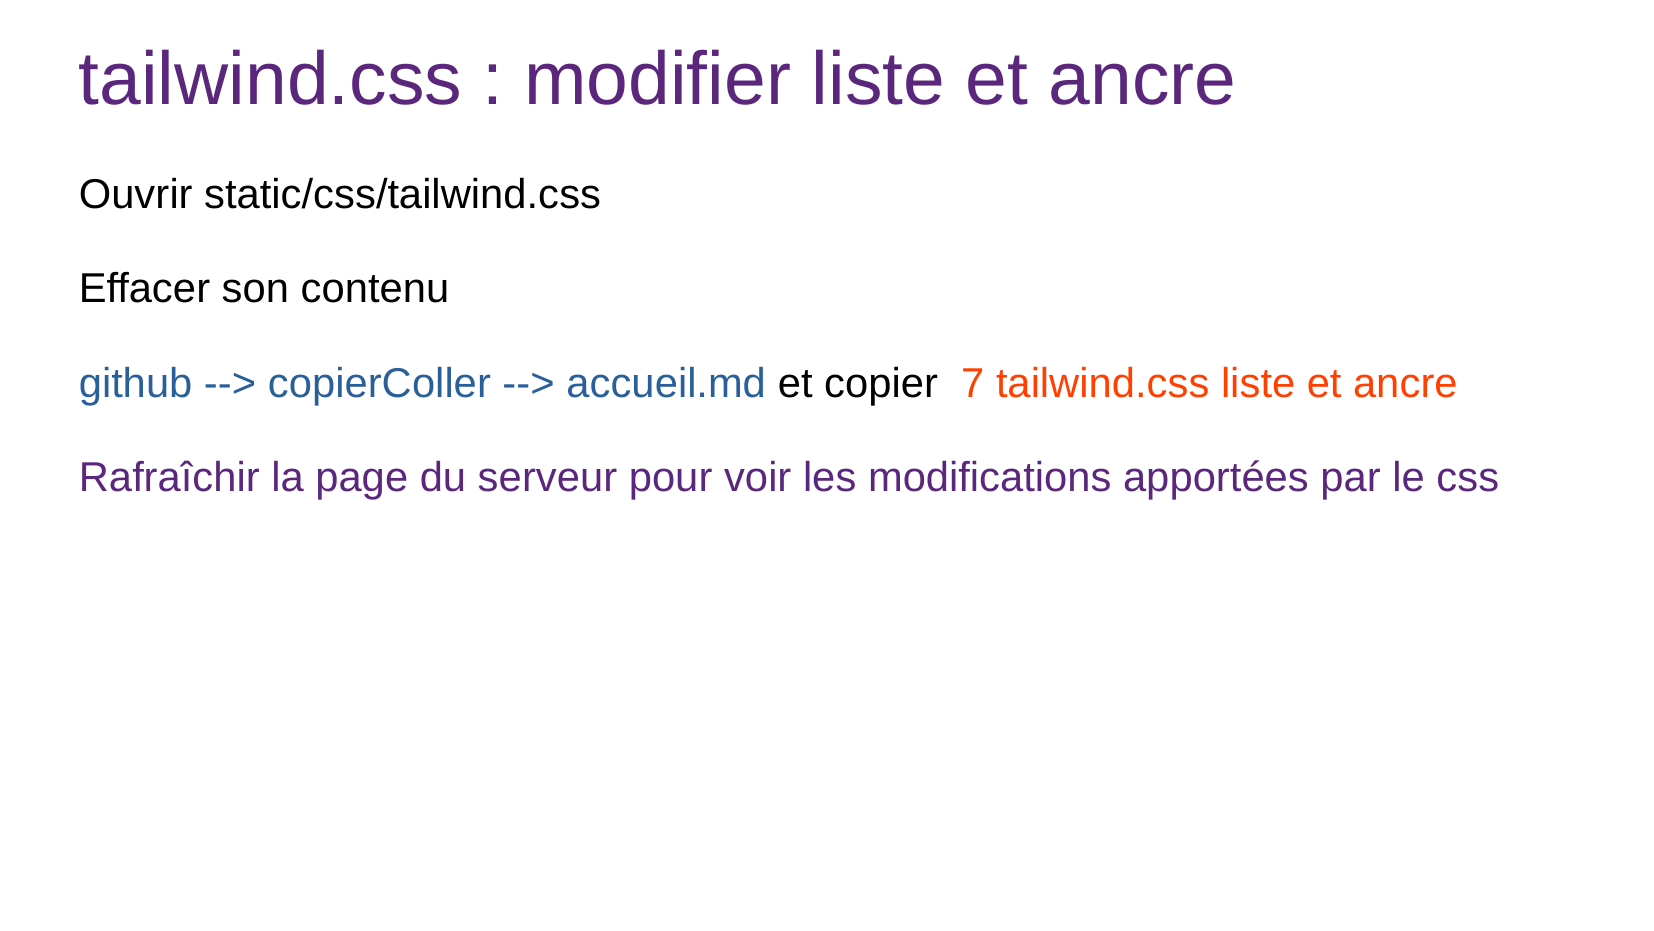

# tailwind.css : modifier liste et ancre
Ouvrir static/css/tailwind.css
Effacer son contenu
github --> copierColler --> accueil.md et copier 7 tailwind.css liste et ancre
Rafraîchir la page du serveur pour voir les modifications apportées par le css